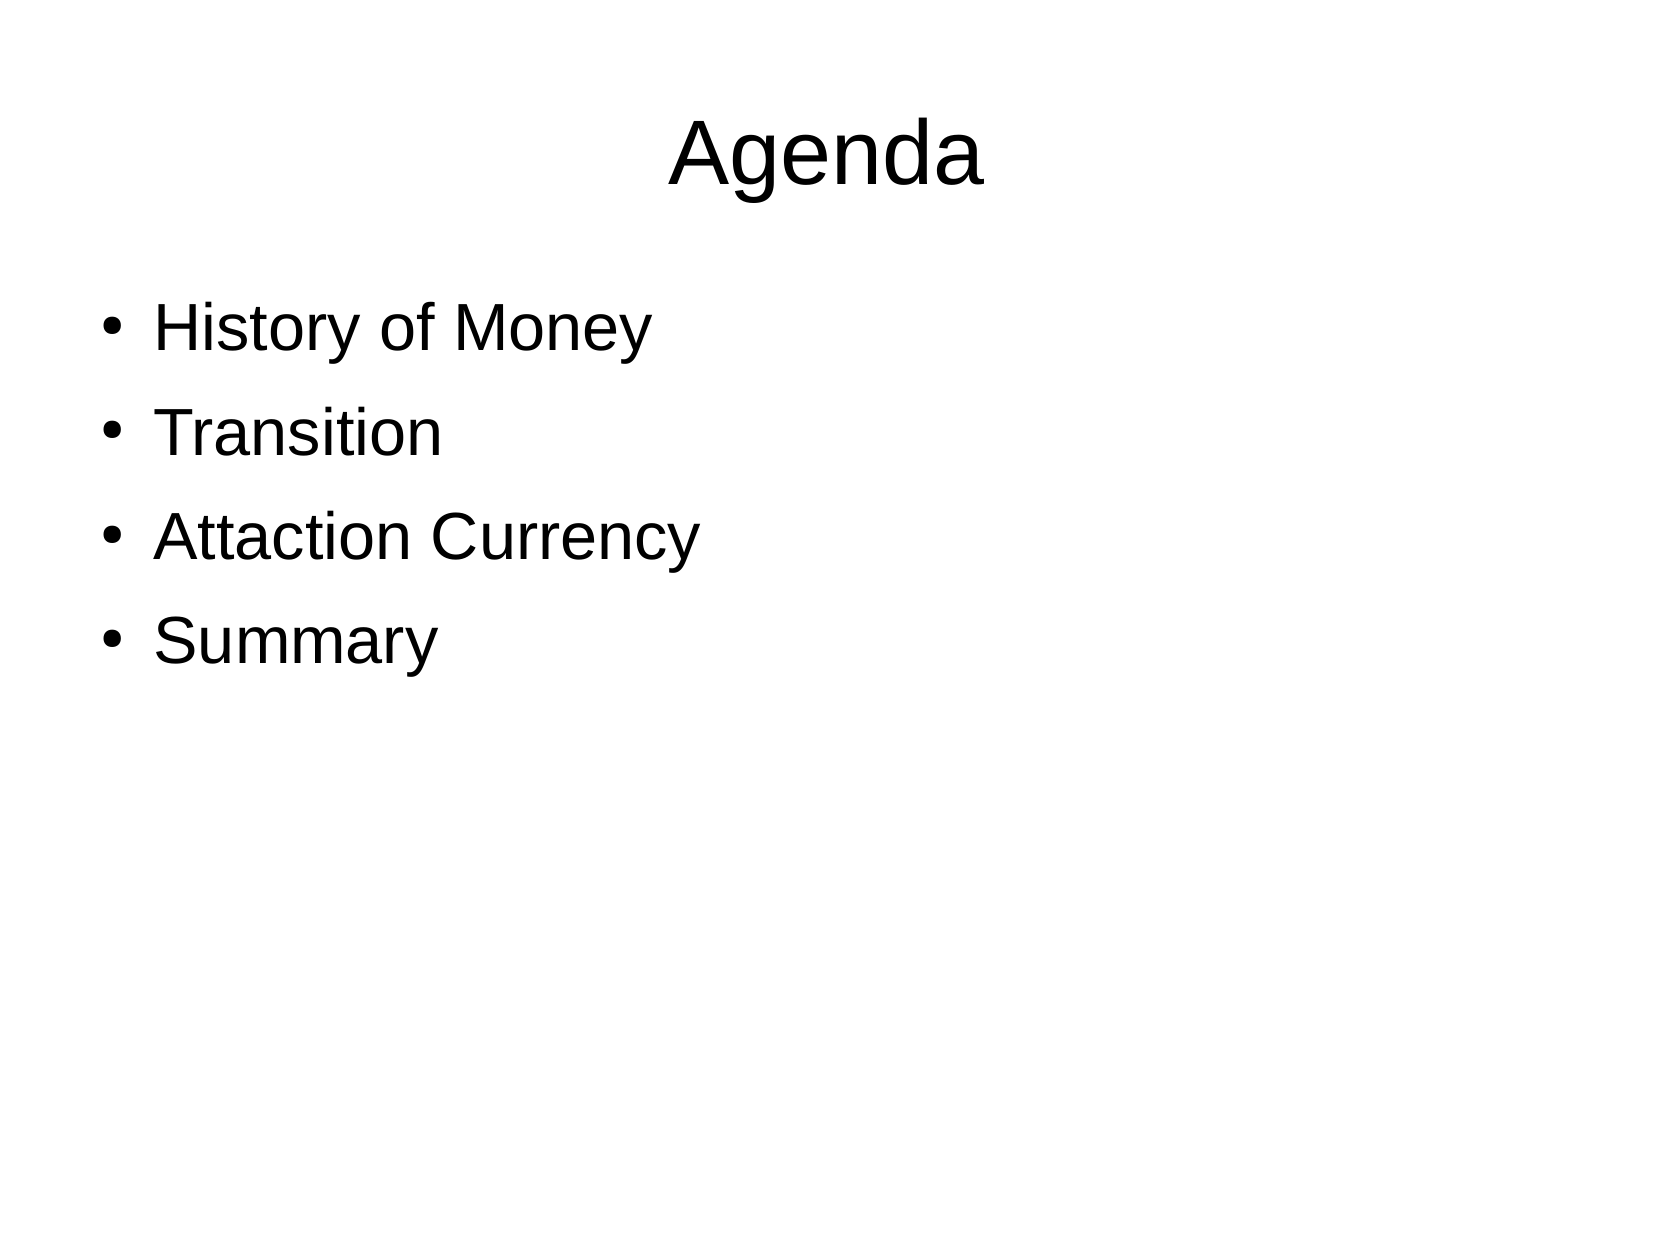

# Agenda
History of Money
Transition
Attaction Currency
Summary